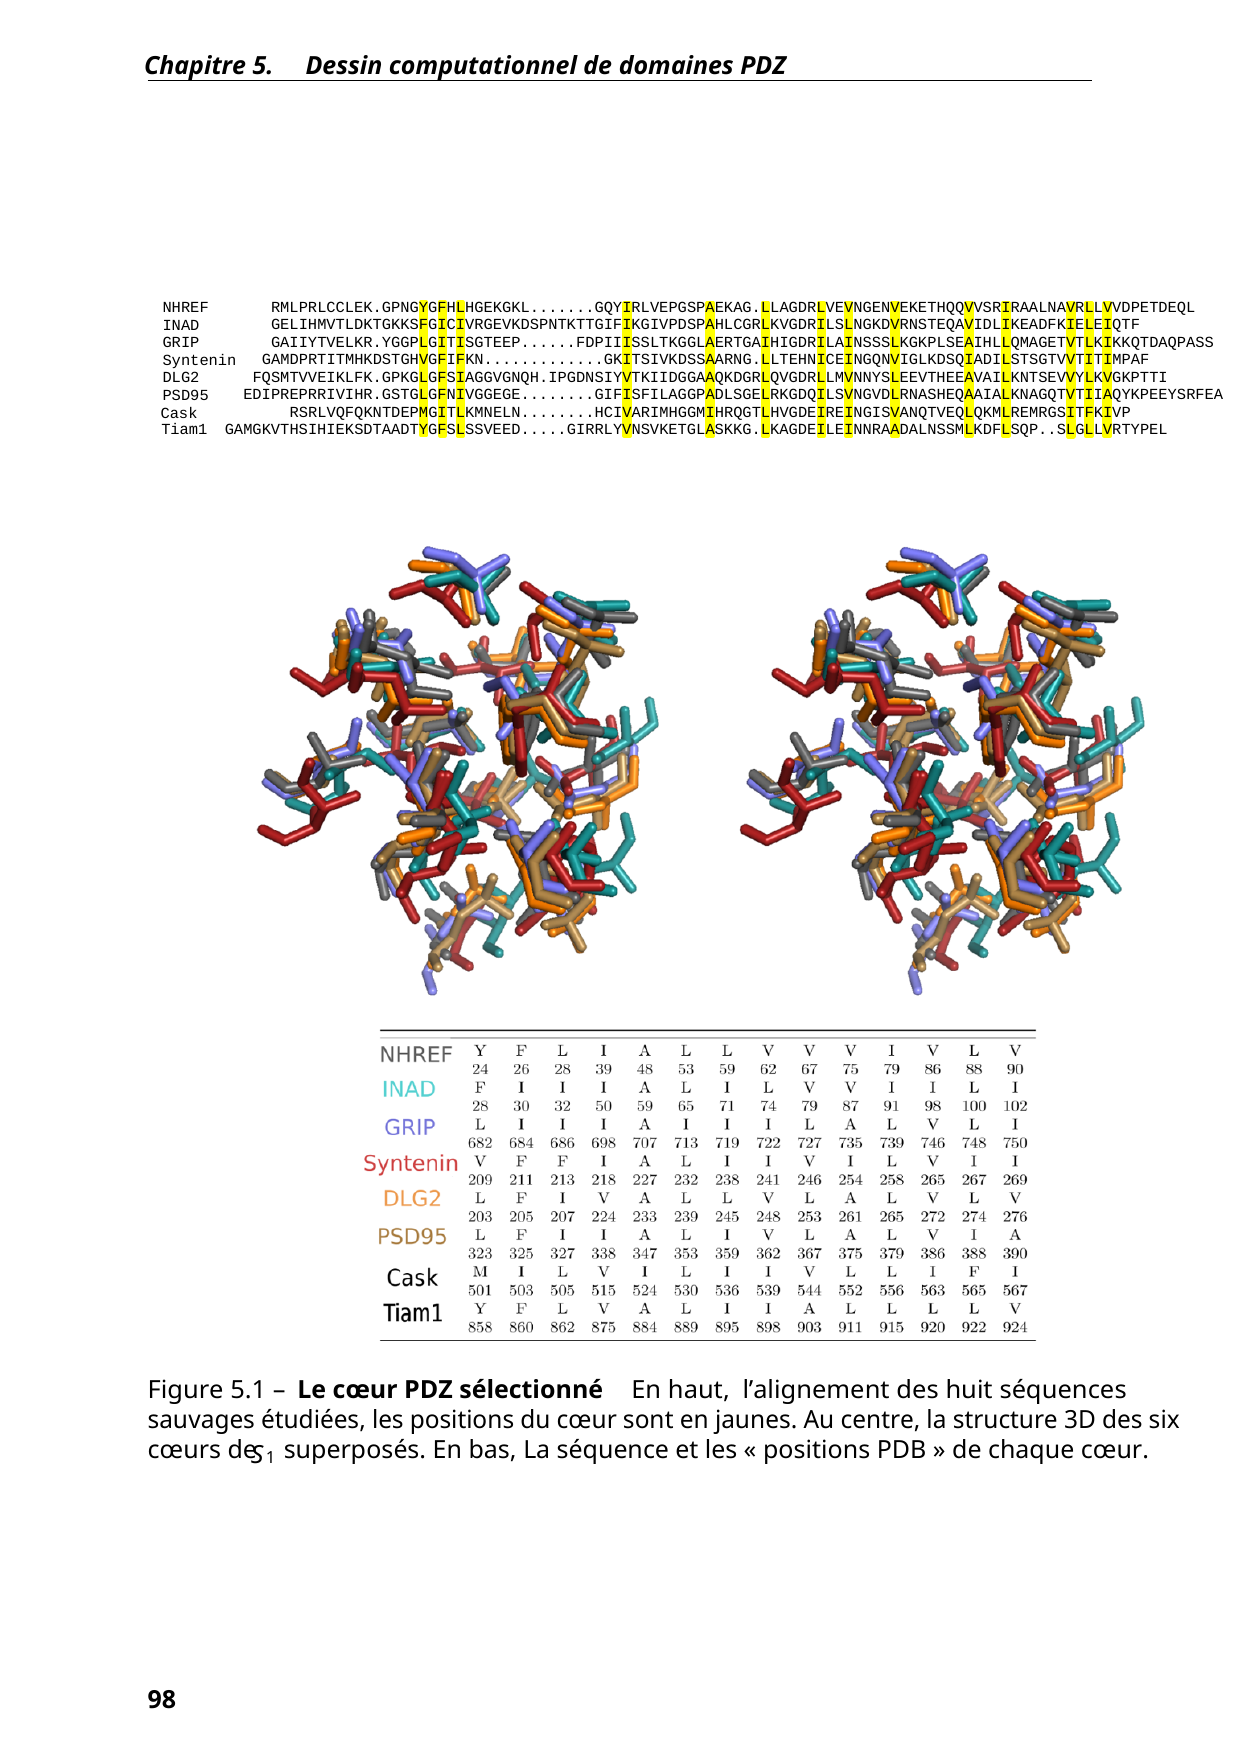

Chapitre 5.
Dessin computationnel de domaines PDZ
RMLPRLCCLEK.GPNGYGFHLHGEKGKL.......GQYIRLVEPGSPAEKAG.LLAGDRLVEVNGENVEKETHQQVVSRIRAALNAVRLLVVDPETDEQL
NHREF
GELIHMVTLDKTGKKSFGICIVRGEVKDSPNTKTTGIFIKGIVPDSPAHLCGRLKVGDRILSLNGKDVRNSTEQAVIDLIKEADFKIELEIQTF
INAD
GAIIYTVELKR.YGGPLGITISGTEEP......FDPIIISSLTKGGLAERTGAIHIGDRILAINSSSLKGKPLSEAIHLLQMAGETVTLKIKKQTDAQPASS
GRIP
GAMDPRTITMHKDSTGHVGFIFKN.............GKITSIVKDSSAARNG.LLTEHNICEINGQNVIGLKDSQIADILSTSGTVVTITIMPAF
Syntenin
FQSMTVVEIKLFK.GPKGLGFSIAGGVGNQH.IPGDNSIYVTKIIDGGAAQKDGRLQVGDRLLMVNNYSLEEVTHEEAVAILKNTSEVVYLKVGKPTTI
DLG2
EDIPREPRRIVIHR.GSTGLGFNIVGGEGE........GIFISFILAGGPADLSGELRKGDQILSVNGVDLRNASHEQAAIALKNAGQTVTIIAQYKPEEYSRFEA
PSD95
RSRLVQFQKNTDEPMGITLKMNELN........HCIVARIMHGGMIHRQGTLHVGDEIREINGISVANQTVEQLQKMLREMRGSITFKIVP
Cask
Tiam1
GAMGKVTHSIHIEKSDTAADTYGFSLSSVEED.....GIRRLYVNSVKETGLASKKG.LKAGDEILEINNRAADALNSSMLKDFLSQP..SLGLLVRTYPEL
Figure 5.1 –
Le cœur PDZ sélectionné
En haut,
l’alignement des huit séquences
sauvages étudiées, les positions du cœur sont en jaunes. Au centre, la structure 3D des six
cœurs de
superposés. En bas, La séquence et les « positions PDB » de chaque cœur.
S
1
98